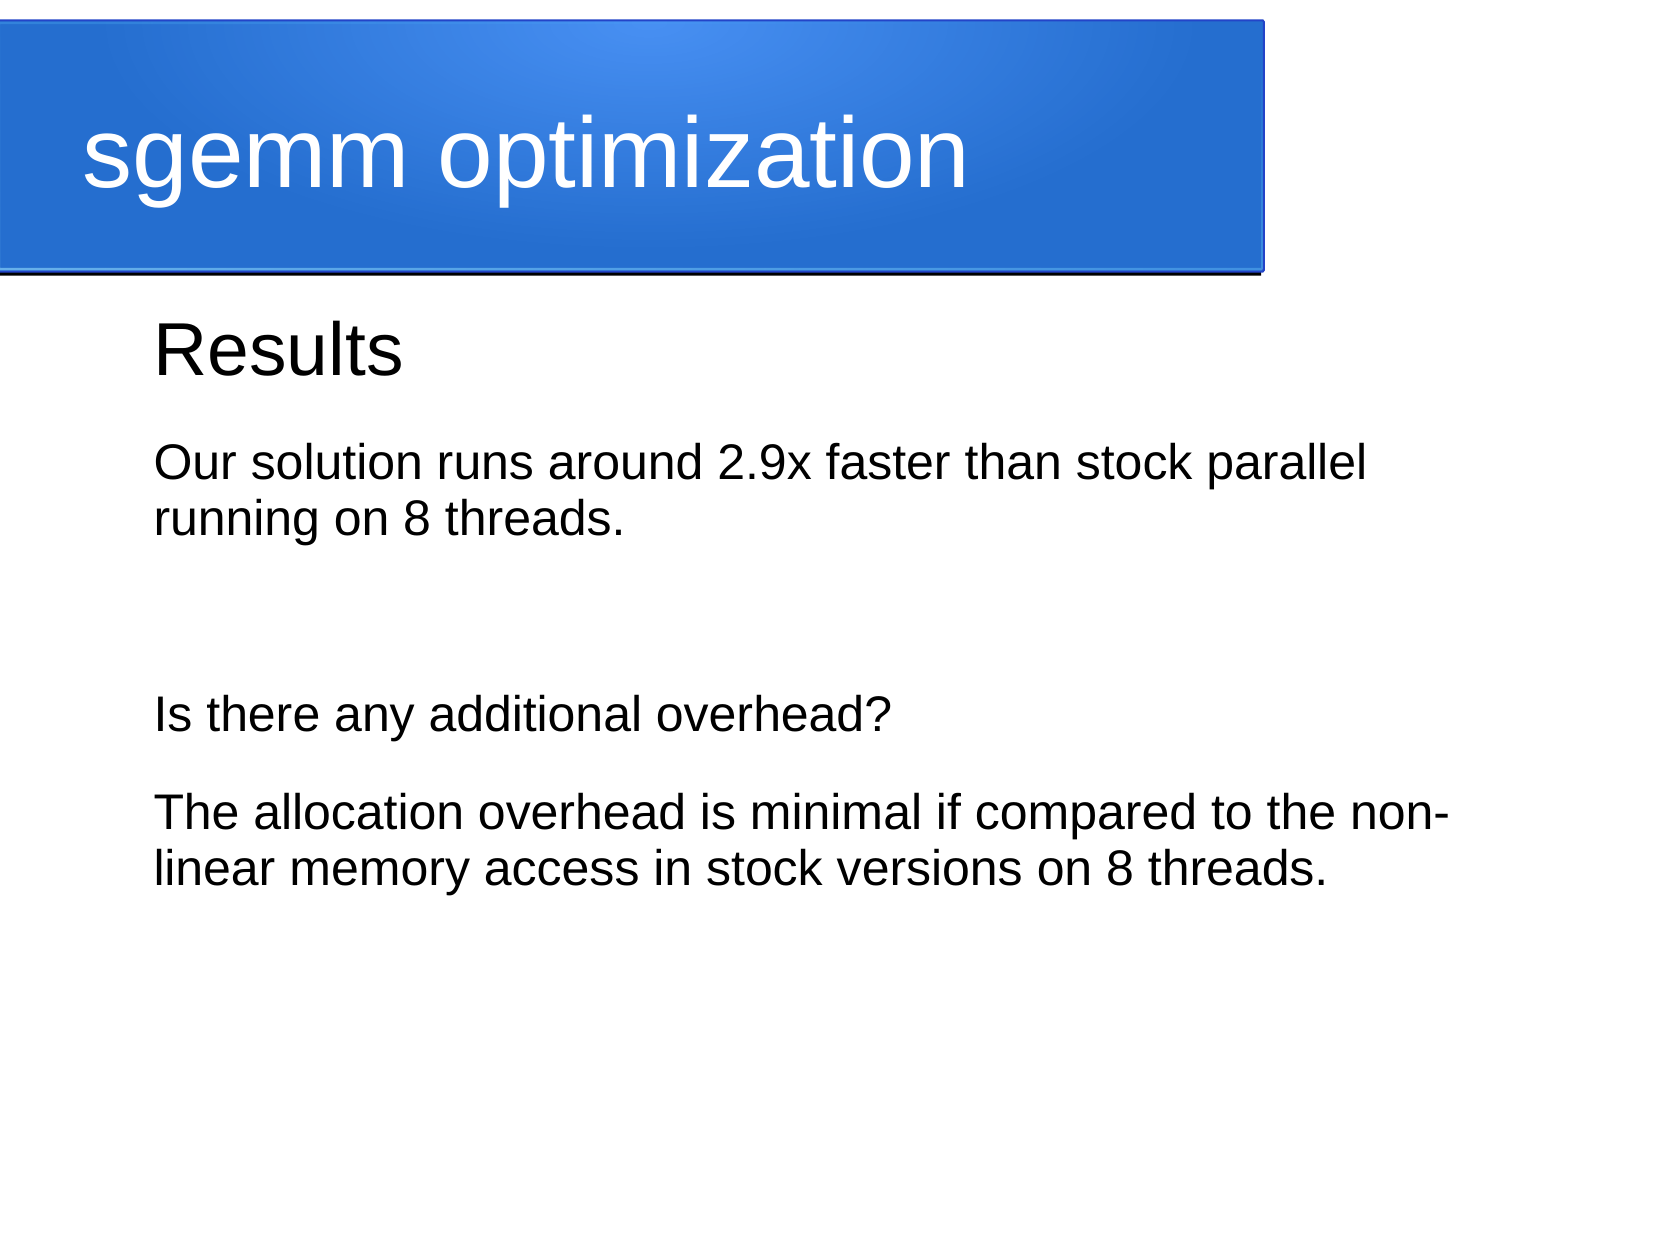

sgemm optimization
# Results
Our solution runs around 2.9x faster than stock parallel running on 8 threads.
Is there any additional overhead?
The allocation overhead is minimal if compared to the non-linear memory access in stock versions on 8 threads.